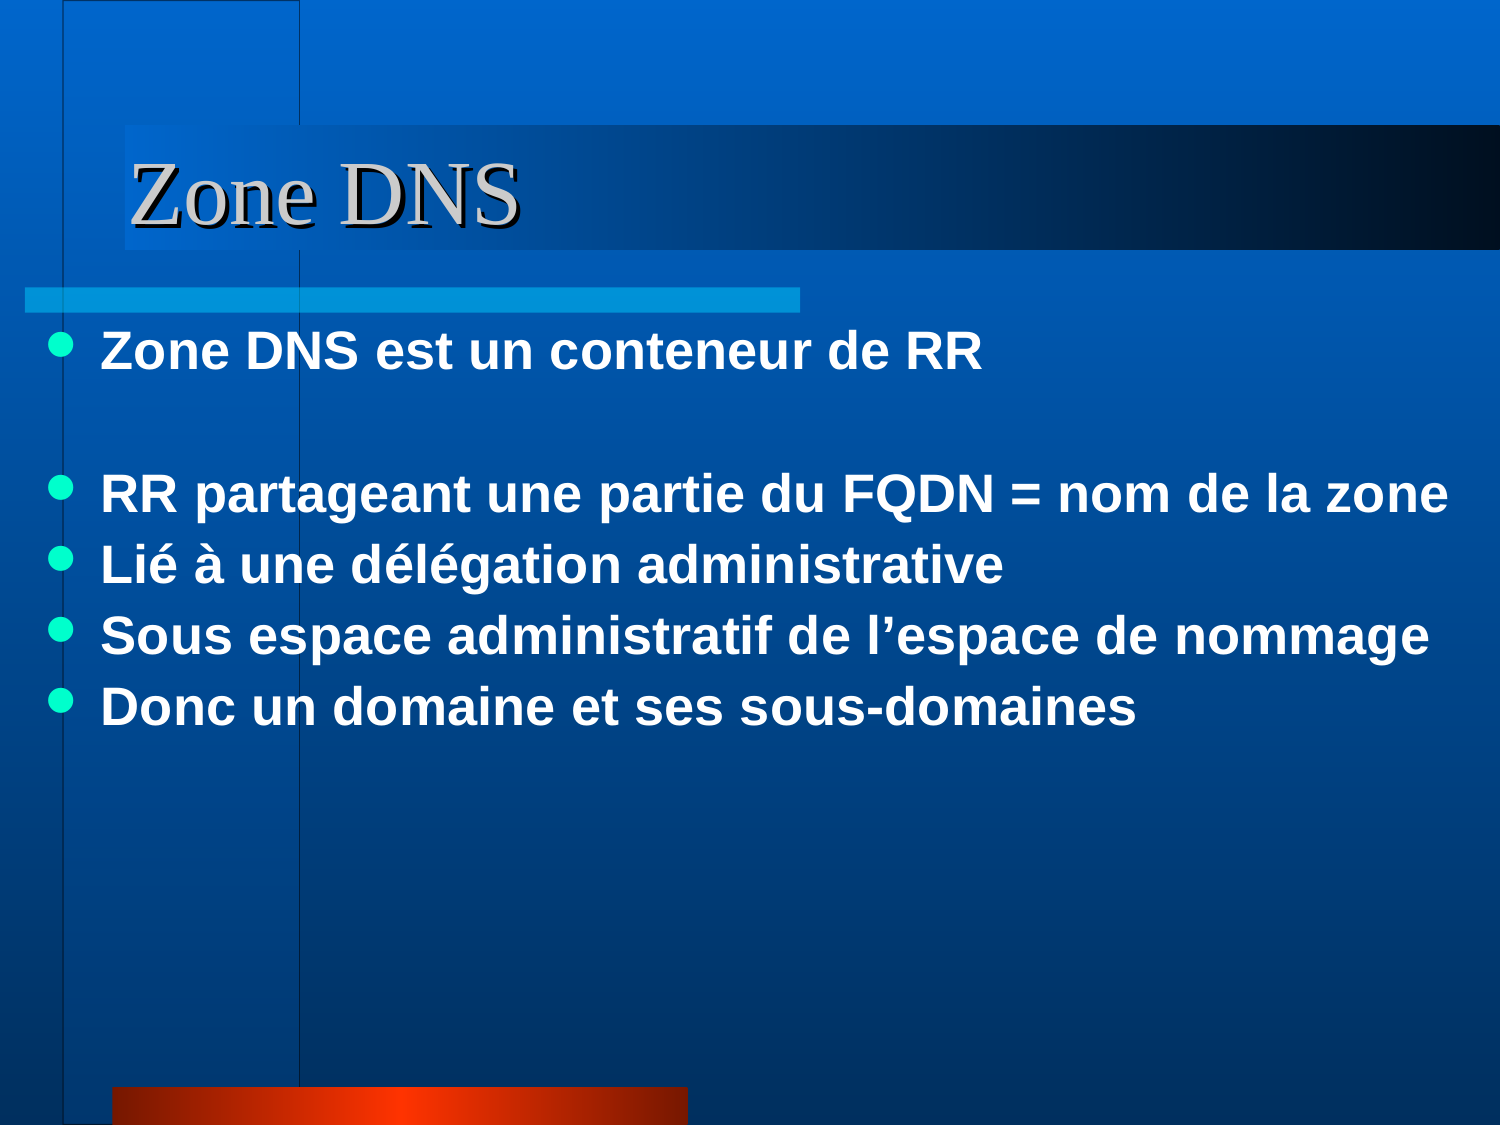

# Zone DNS
Zone DNS est un conteneur de RR
RR partageant une partie du FQDN = nom de la zone
Lié à une délégation administrative
Sous espace administratif de l’espace de nommage
Donc un domaine et ses sous-domaines